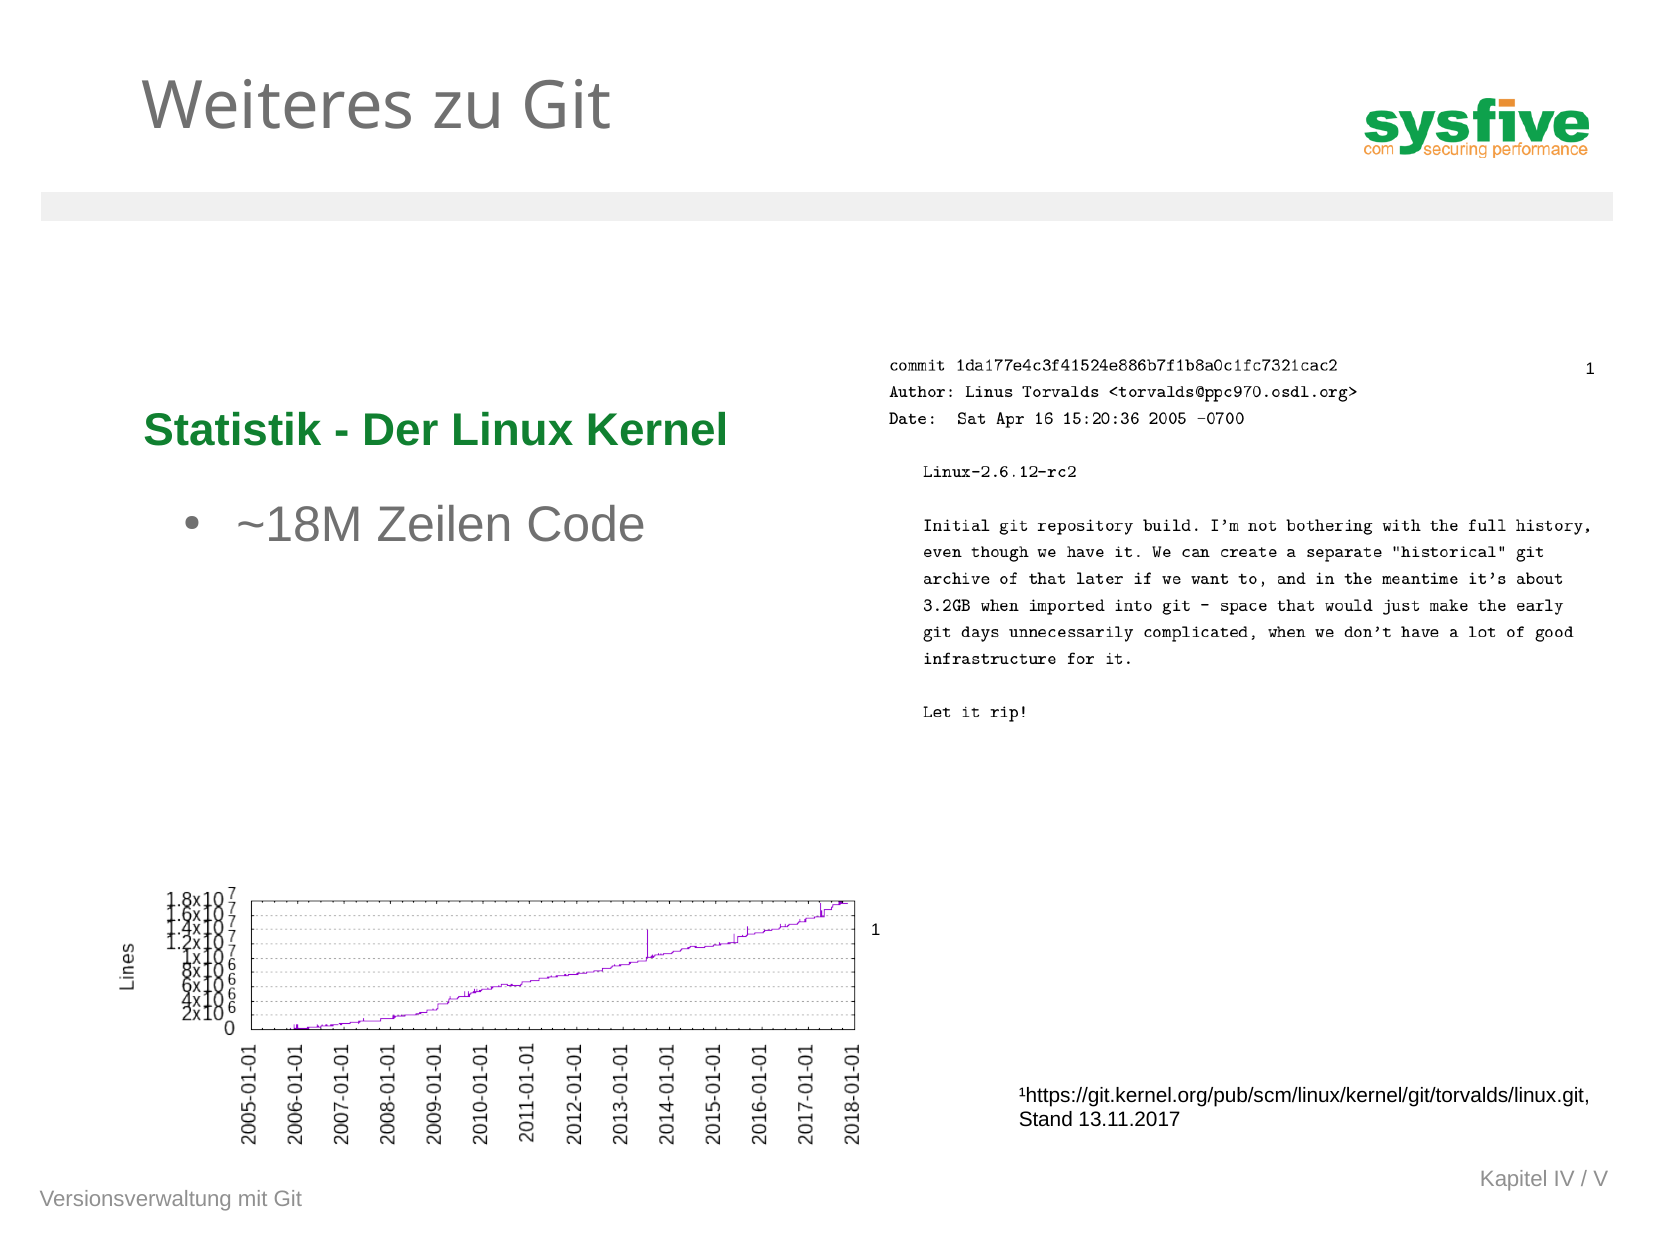

# Weiteres zu Git
1
Statistik - Der Linux Kernel
~18M Zeilen Code
1
¹https://git.kernel.org/pub/scm/linux/kernel/git/torvalds/linux.git,
Stand 13.11.2017
Kapitel IV / V
Versionsverwaltung mit Git